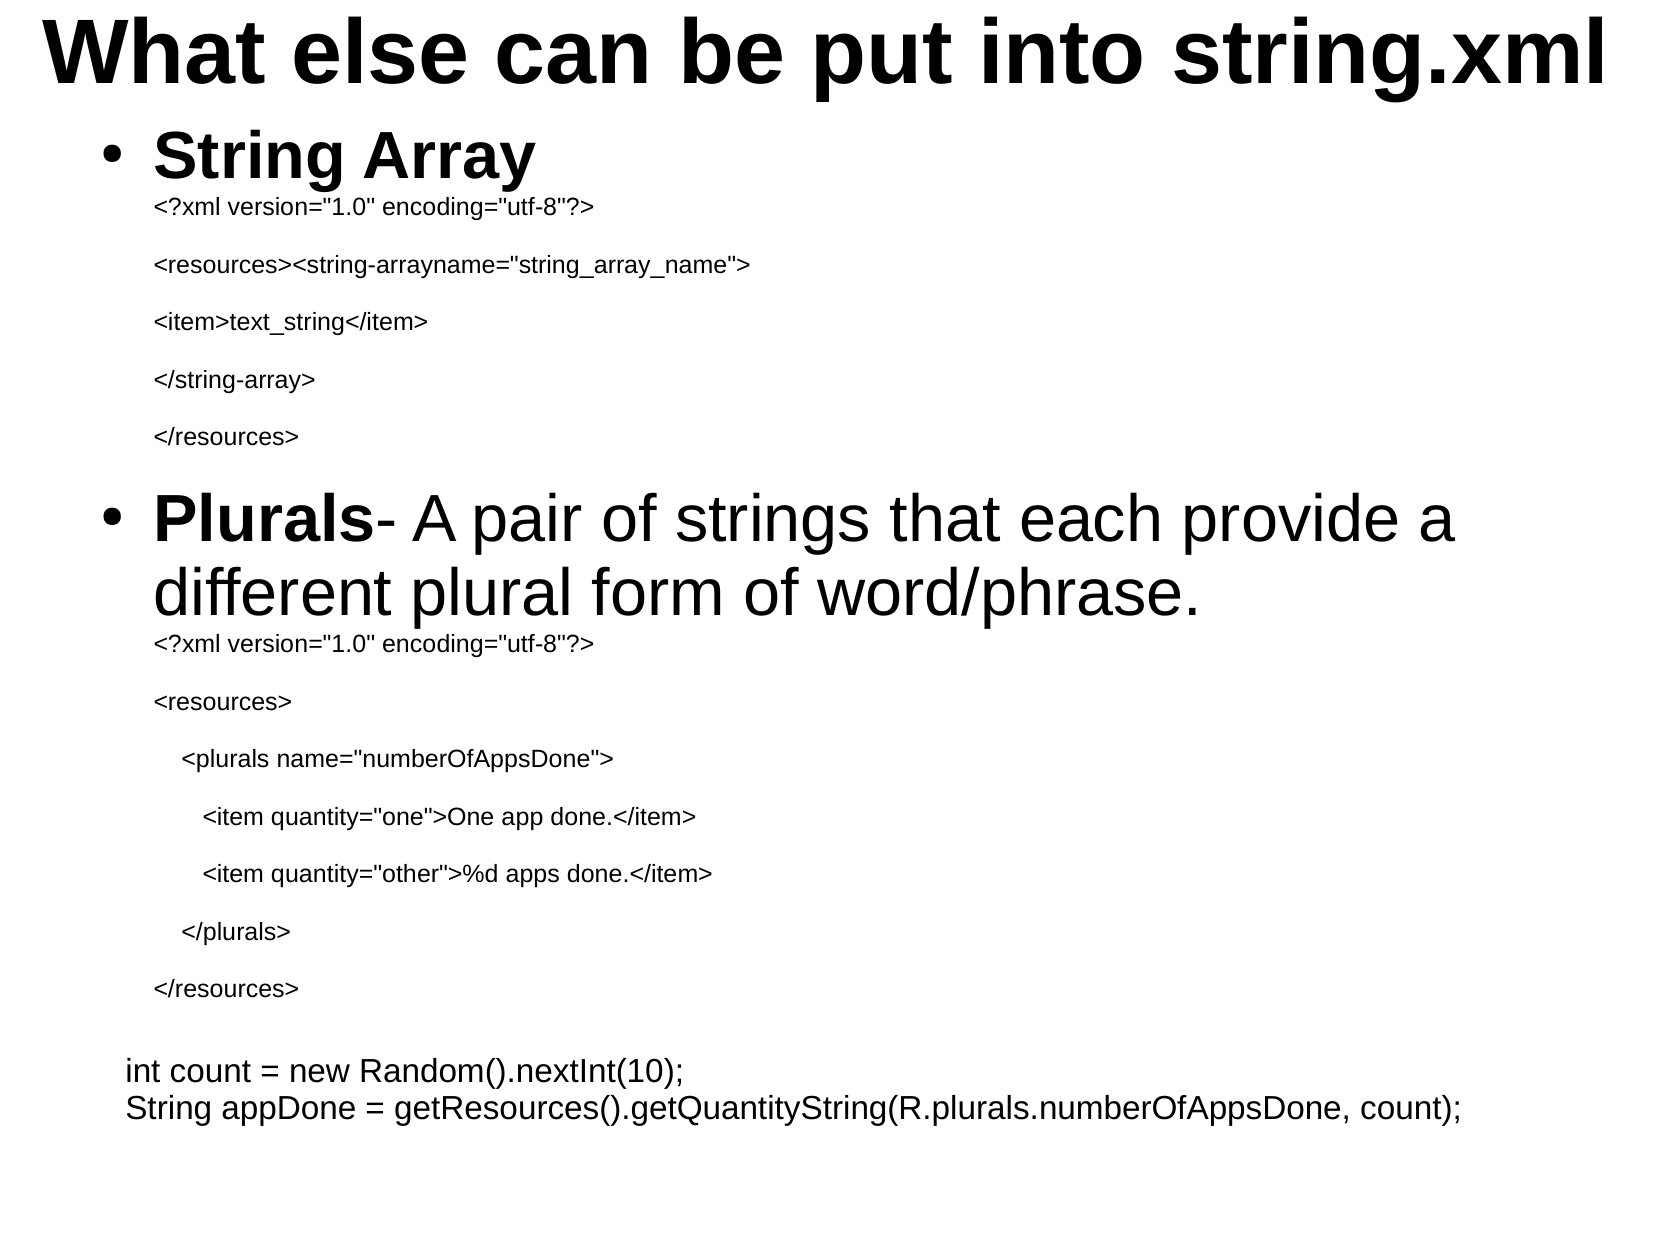

What else can be put into string.xml
# String Array <?xml version="1.0" encoding="utf-8"?>
<resources><string-arrayname="string_array_name">
<item>text_string</item>
</string-array>
</resources>
Plurals- A pair of strings that each provide a different plural form of word/phrase.
<?xml version="1.0" encoding="utf-8"?>
<resources>
 <plurals name="numberOfAppsDone">
 <item quantity="one">One app done.</item>
 <item quantity="other">%d apps done.</item>
 </plurals>
</resources>
int count = new Random().nextInt(10);
String appDone = getResources().getQuantityString(R.plurals.numberOfAppsDone, count);